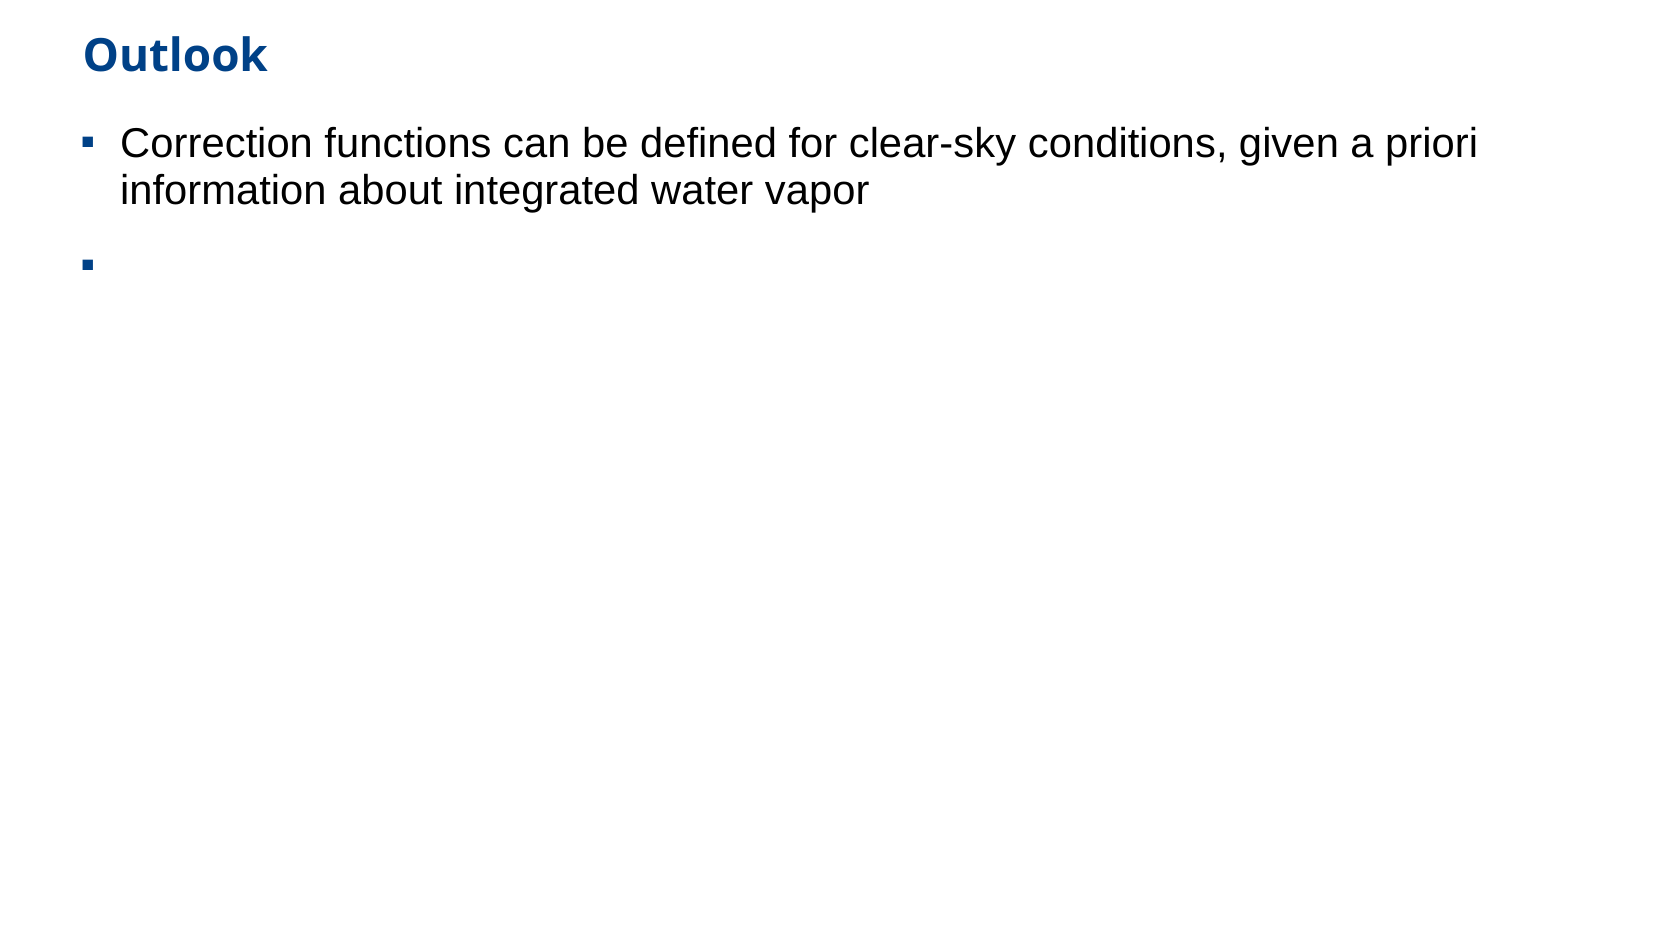

# Outlook
Correction functions can be defined for clear-sky conditions, given a priori information about integrated water vapor